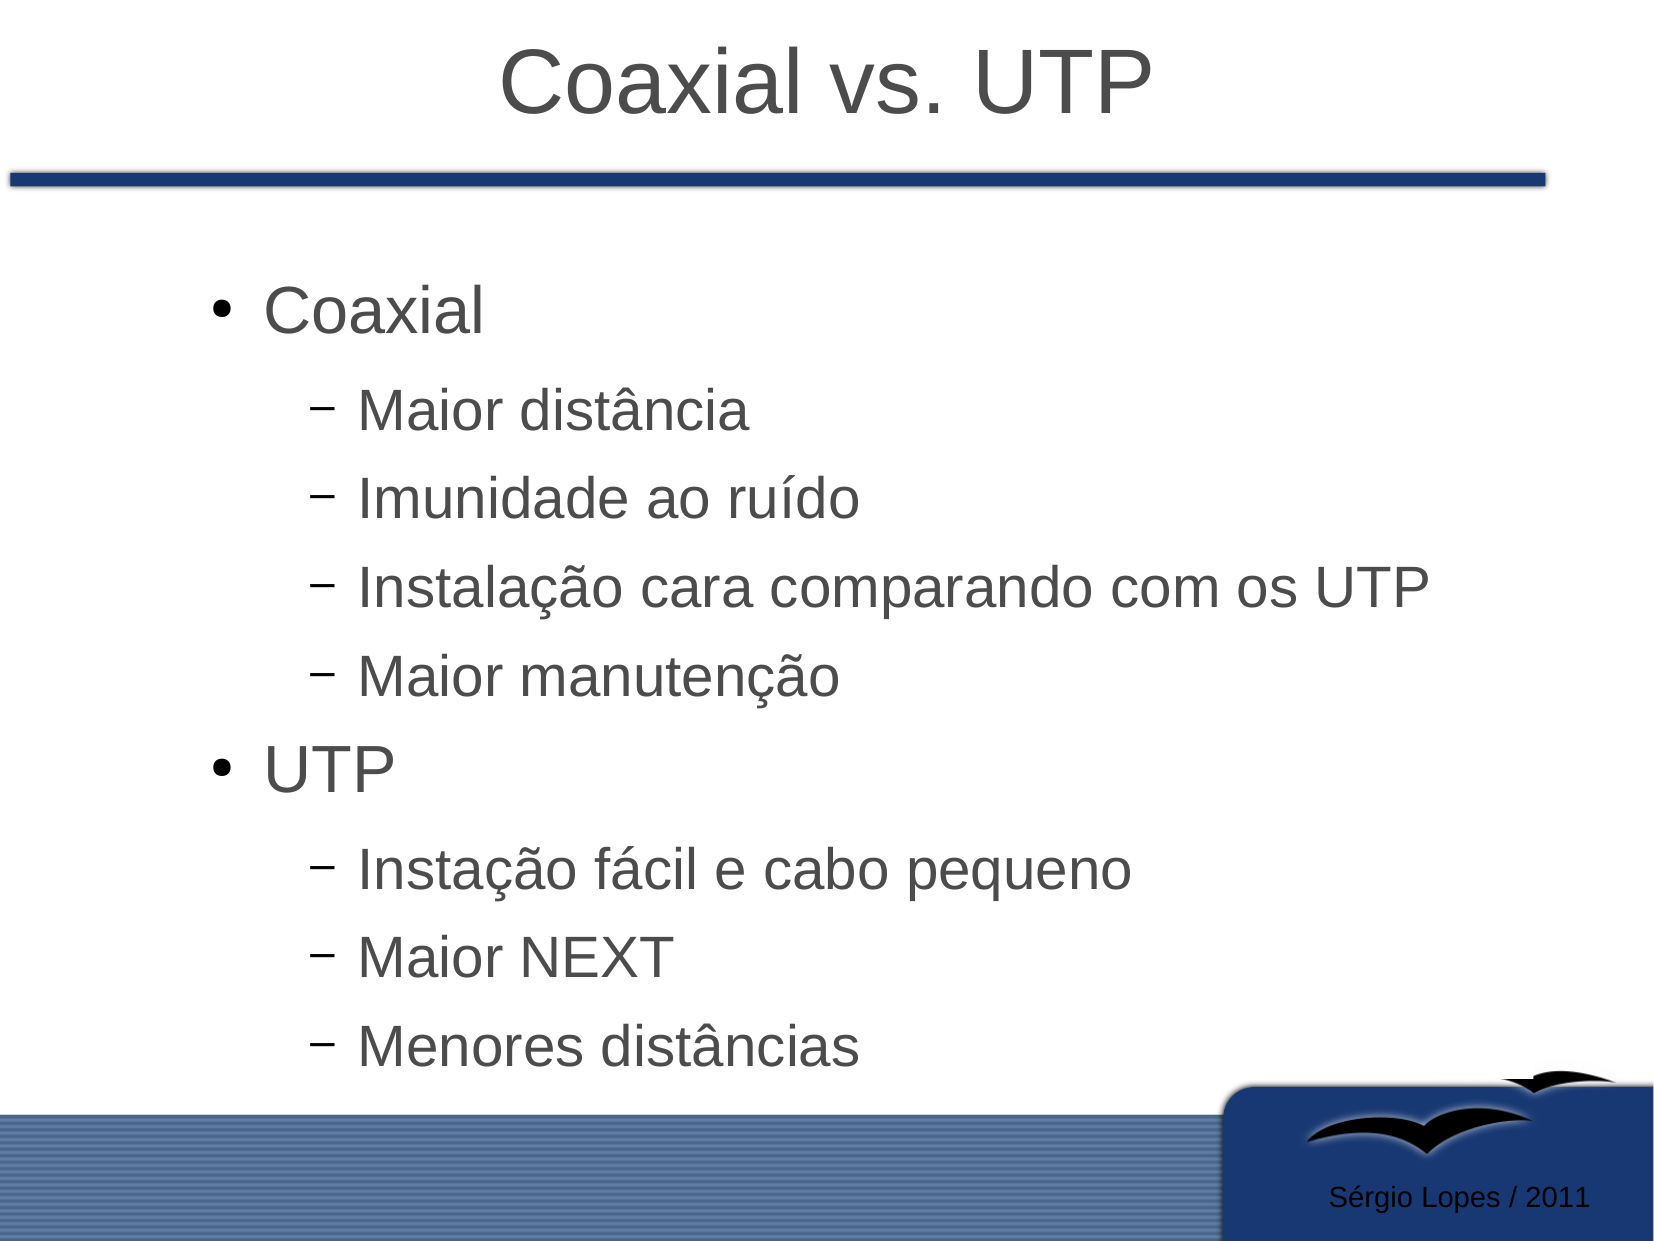

# Coaxial vs. UTP
Coaxial
Maior distância
Imunidade ao ruído
Instalação cara comparando com os UTP
Maior manutenção
UTP
Instação fácil e cabo pequeno
Maior NEXT
Menores distâncias
Sérgio Lopes / 2011